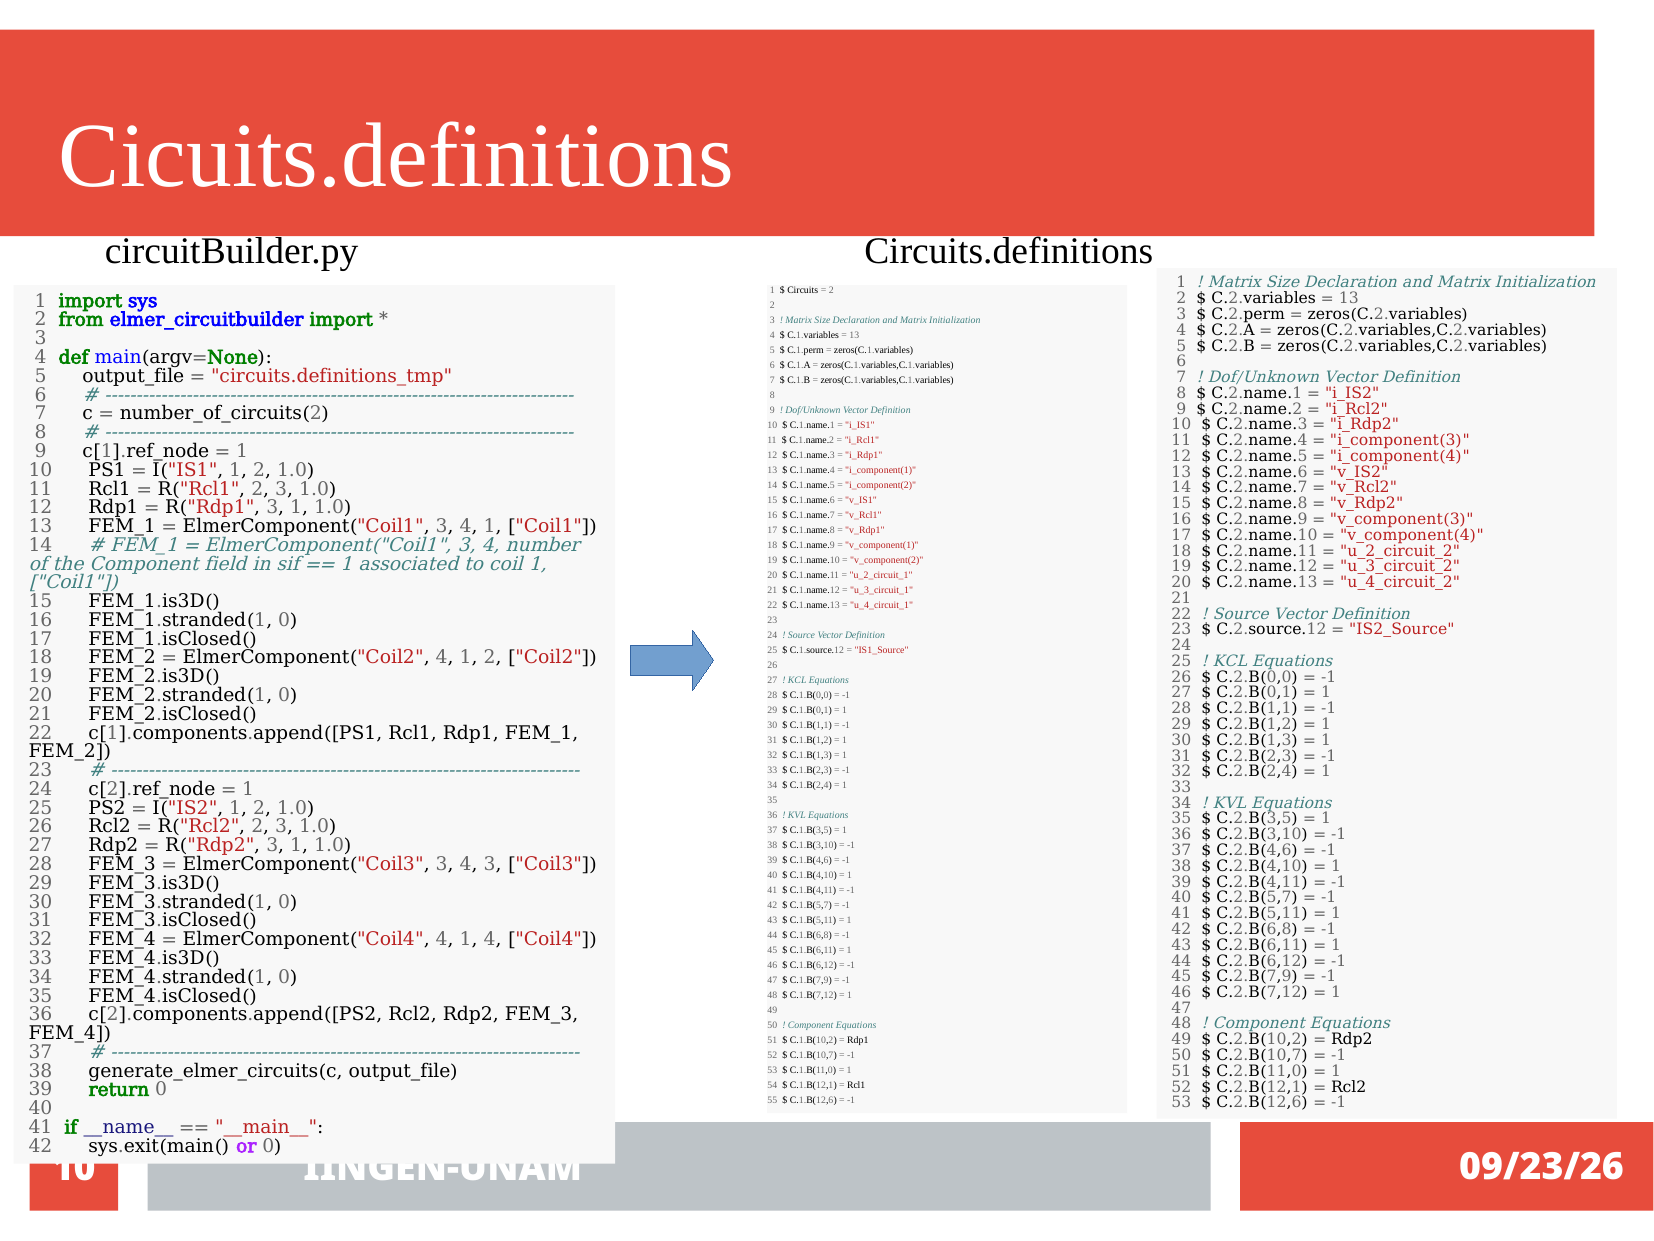

# Cicuits.definitions
circuitBuilder.py
Circuits.definitions
 1 ! Matrix Size Declaration and Matrix Initialization
 2 $ C.2.variables = 13
 3 $ C.2.perm = zeros(C.2.variables)
 4 $ C.2.A = zeros(C.2.variables,C.2.variables)
 5 $ C.2.B = zeros(C.2.variables,C.2.variables)
 6
 7 ! Dof/Unknown Vector Definition
 8 $ C.2.name.1 = "i_IS2"
 9 $ C.2.name.2 = "i_Rcl2"
10 $ C.2.name.3 = "i_Rdp2"
11 $ C.2.name.4 = "i_component(3)"
12 $ C.2.name.5 = "i_component(4)"
13 $ C.2.name.6 = "v_IS2"
14 $ C.2.name.7 = "v_Rcl2"
15 $ C.2.name.8 = "v_Rdp2"
16 $ C.2.name.9 = "v_component(3)"
17 $ C.2.name.10 = "v_component(4)"
18 $ C.2.name.11 = "u_2_circuit_2"
19 $ C.2.name.12 = "u_3_circuit_2"
20 $ C.2.name.13 = "u_4_circuit_2"
21
22 ! Source Vector Definition
23 $ C.2.source.12 = "IS2_Source"
24
25 ! KCL Equations
26 $ C.2.B(0,0) = -1
27 $ C.2.B(0,1) = 1
28 $ C.2.B(1,1) = -1
29 $ C.2.B(1,2) = 1
30 $ C.2.B(1,3) = 1
31 $ C.2.B(2,3) = -1
32 $ C.2.B(2,4) = 1
33
34 ! KVL Equations
35 $ C.2.B(3,5) = 1
36 $ C.2.B(3,10) = -1
37 $ C.2.B(4,6) = -1
38 $ C.2.B(4,10) = 1
39 $ C.2.B(4,11) = -1
40 $ C.2.B(5,7) = -1
41 $ C.2.B(5,11) = 1
42 $ C.2.B(6,8) = -1
43 $ C.2.B(6,11) = 1
44 $ C.2.B(6,12) = -1
45 $ C.2.B(7,9) = -1
46 $ C.2.B(7,12) = 1
47
48 ! Component Equations
49 $ C.2.B(10,2) = Rdp2
50 $ C.2.B(10,7) = -1
51 $ C.2.B(11,0) = 1
52 $ C.2.B(12,1) = Rcl2
53 $ C.2.B(12,6) = -1
 1 import sys
 2 from elmer_circuitbuilder import *
 3
 4 def main(argv=None):
 5 output_file = "circuits.definitions_tmp"
 6 # ---------------------------------------------------------------------------
 7 c = number_of_circuits(2)
 8 # ---------------------------------------------------------------------------
 9 c[1].ref_node = 1
10 PS1 = I("IS1", 1, 2, 1.0)
11 Rcl1 = R("Rcl1", 2, 3, 1.0)
12 Rdp1 = R("Rdp1", 3, 1, 1.0)
13 FEM_1 = ElmerComponent("Coil1", 3, 4, 1, ["Coil1"])
14 # FEM_1 = ElmerComponent("Coil1", 3, 4, number of the Component field in sif == 1 associated to coil 1, ["Coil1"])
15 FEM_1.is3D()
16 FEM_1.stranded(1, 0)
17 FEM_1.isClosed()
18 FEM_2 = ElmerComponent("Coil2", 4, 1, 2, ["Coil2"])
19 FEM_2.is3D()
20 FEM_2.stranded(1, 0)
21 FEM_2.isClosed()
22 c[1].components.append([PS1, Rcl1, Rdp1, FEM_1, FEM_2])
23 # ---------------------------------------------------------------------------
24 c[2].ref_node = 1
25 PS2 = I("IS2", 1, 2, 1.0)
26 Rcl2 = R("Rcl2", 2, 3, 1.0)
27 Rdp2 = R("Rdp2", 3, 1, 1.0)
28 FEM_3 = ElmerComponent("Coil3", 3, 4, 3, ["Coil3"])
29 FEM_3.is3D()
30 FEM_3.stranded(1, 0)
31 FEM_3.isClosed()
32 FEM_4 = ElmerComponent("Coil4", 4, 1, 4, ["Coil4"])
33 FEM_4.is3D()
34 FEM_4.stranded(1, 0)
35 FEM_4.isClosed()
36 c[2].components.append([PS2, Rcl2, Rdp2, FEM_3, FEM_4])
37 # ---------------------------------------------------------------------------
38 generate_elmer_circuits(c, output_file)
39 return 0
40
41 if __name__ == "__main__":
42 sys.exit(main() or 0)
 1 $ Circuits = 2
 2
 3 ! Matrix Size Declaration and Matrix Initialization
 4 $ C.1.variables = 13
 5 $ C.1.perm = zeros(C.1.variables)
 6 $ C.1.A = zeros(C.1.variables,C.1.variables)
 7 $ C.1.B = zeros(C.1.variables,C.1.variables)
 8
 9 ! Dof/Unknown Vector Definition
10 $ C.1.name.1 = "i_IS1"
11 $ C.1.name.2 = "i_Rcl1"
12 $ C.1.name.3 = "i_Rdp1"
13 $ C.1.name.4 = "i_component(1)"
14 $ C.1.name.5 = "i_component(2)"
15 $ C.1.name.6 = "v_IS1"
16 $ C.1.name.7 = "v_Rcl1"
17 $ C.1.name.8 = "v_Rdp1"
18 $ C.1.name.9 = "v_component(1)"
19 $ C.1.name.10 = "v_component(2)"
20 $ C.1.name.11 = "u_2_circuit_1"
21 $ C.1.name.12 = "u_3_circuit_1"
22 $ C.1.name.13 = "u_4_circuit_1"
23
24 ! Source Vector Definition
25 $ C.1.source.12 = "IS1_Source"
26
27 ! KCL Equations
28 $ C.1.B(0,0) = -1
29 $ C.1.B(0,1) = 1
30 $ C.1.B(1,1) = -1
31 $ C.1.B(1,2) = 1
32 $ C.1.B(1,3) = 1
33 $ C.1.B(2,3) = -1
34 $ C.1.B(2,4) = 1
35
36 ! KVL Equations
37 $ C.1.B(3,5) = 1
38 $ C.1.B(3,10) = -1
39 $ C.1.B(4,6) = -1
40 $ C.1.B(4,10) = 1
41 $ C.1.B(4,11) = -1
42 $ C.1.B(5,7) = -1
43 $ C.1.B(5,11) = 1
44 $ C.1.B(6,8) = -1
45 $ C.1.B(6,11) = 1
46 $ C.1.B(6,12) = -1
47 $ C.1.B(7,9) = -1
48 $ C.1.B(7,12) = 1
49
50 ! Component Equations
51 $ C.1.B(10,2) = Rdp1
52 $ C.1.B(10,7) = -1
53 $ C.1.B(11,0) = 1
54 $ C.1.B(12,1) = Rcl1
55 $ C.1.B(12,6) = -1
10
IINGEN-UNAM